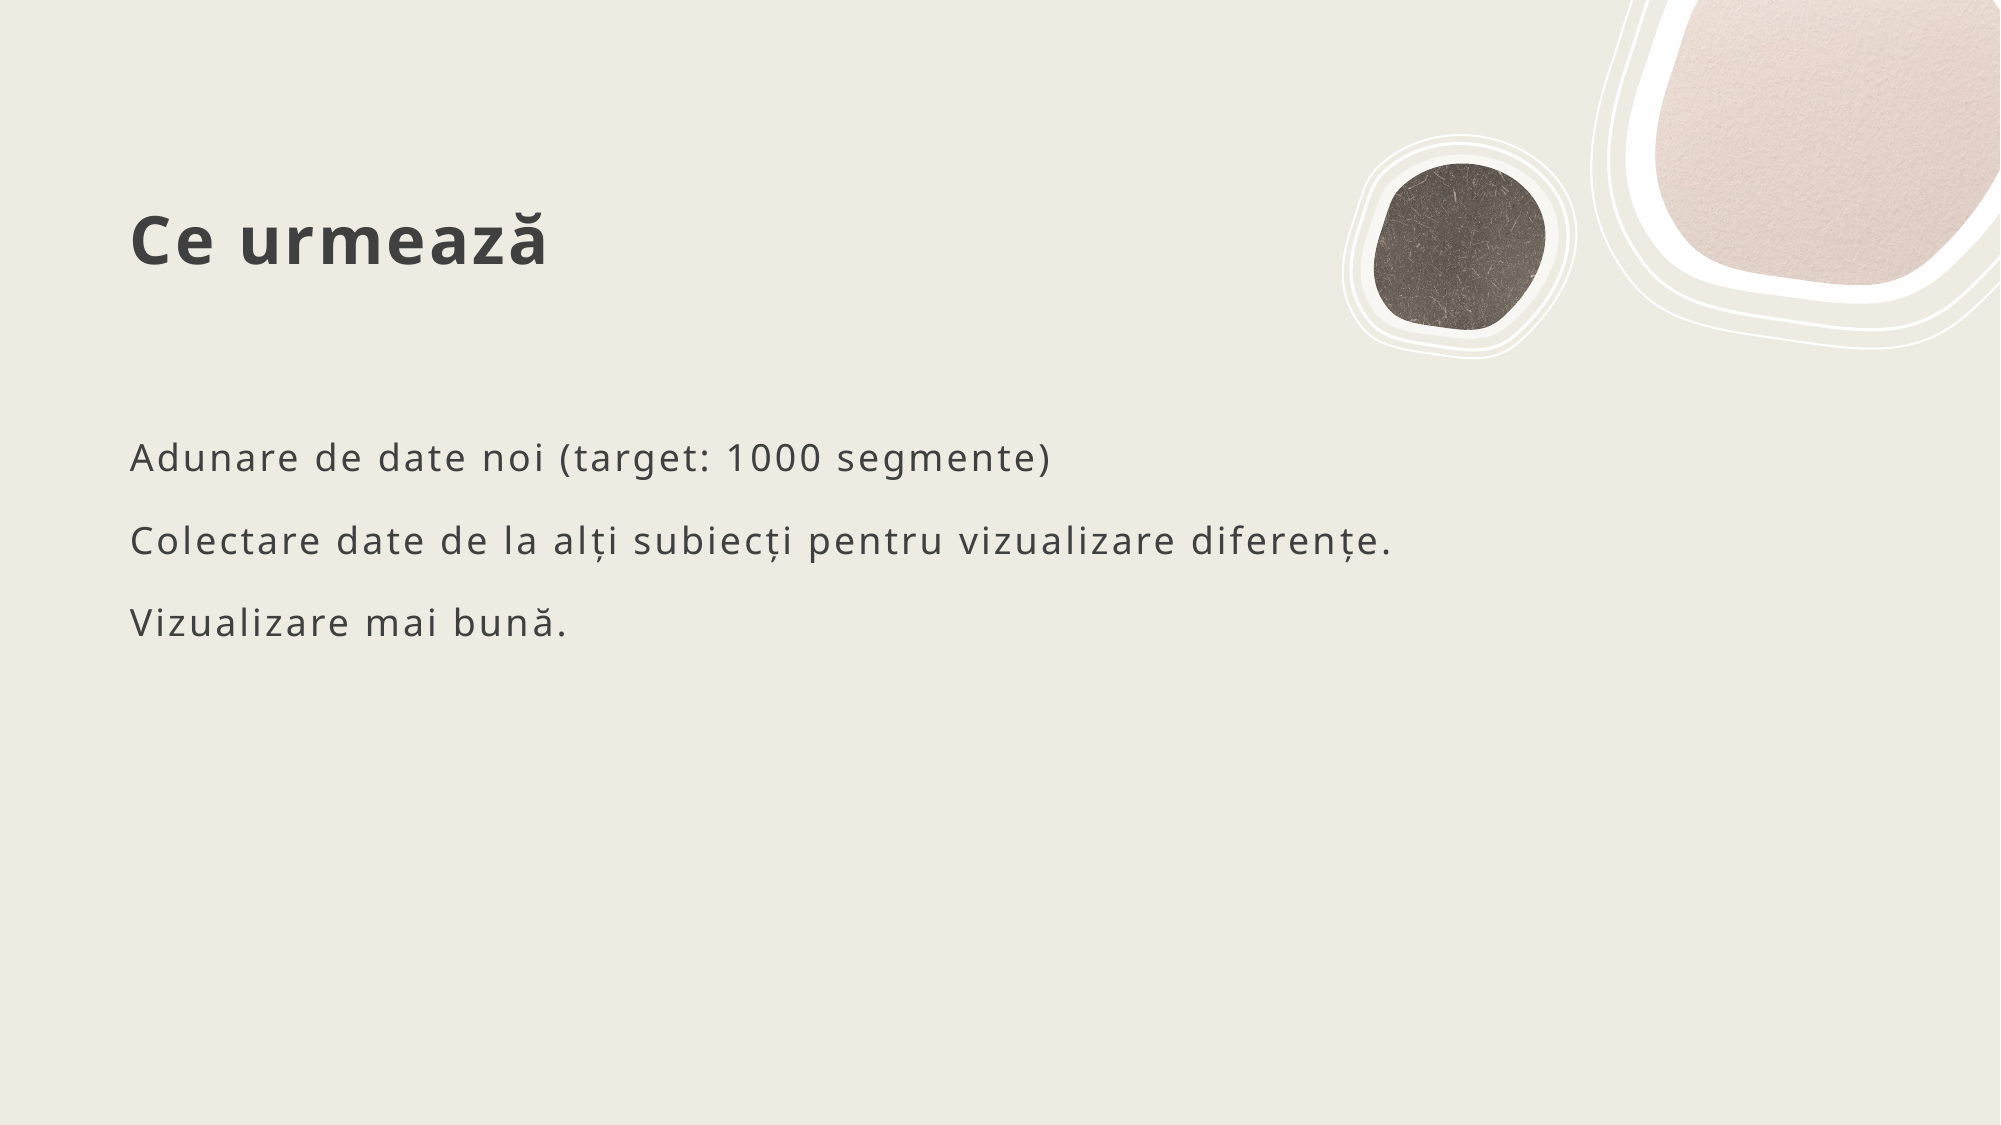

# Ce urmează
Adunare de date noi (target: 1000 segmente)
Colectare date de la alți subiecți pentru vizualizare diferențe.
Vizualizare mai bună.